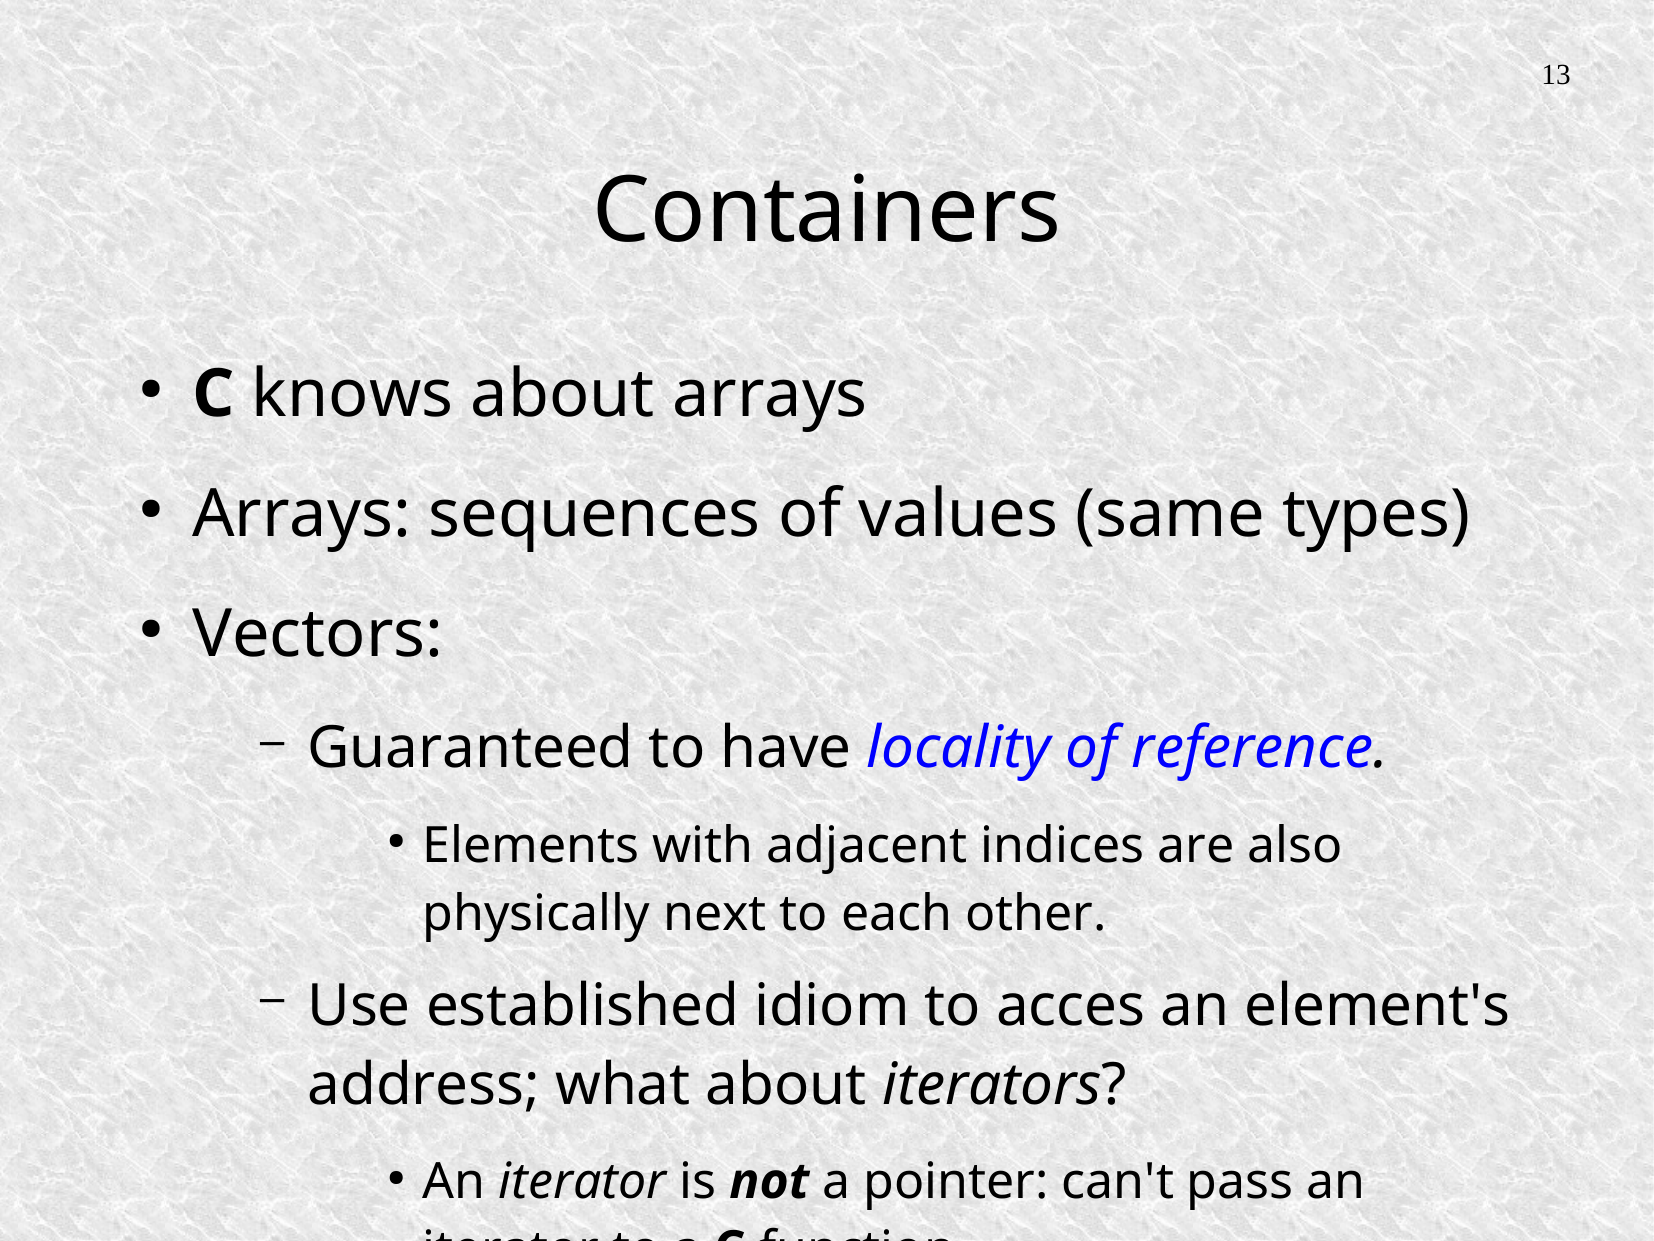

13
# Containers
C knows about arrays
Arrays: sequences of values (same types)
Vectors:
Guaranteed to have locality of reference.
Elements with adjacent indices are also physically next to each other.
Use established idiom to acces an element's address; what about iterators?
An iterator is not a pointer: can't pass an iterator to a C function